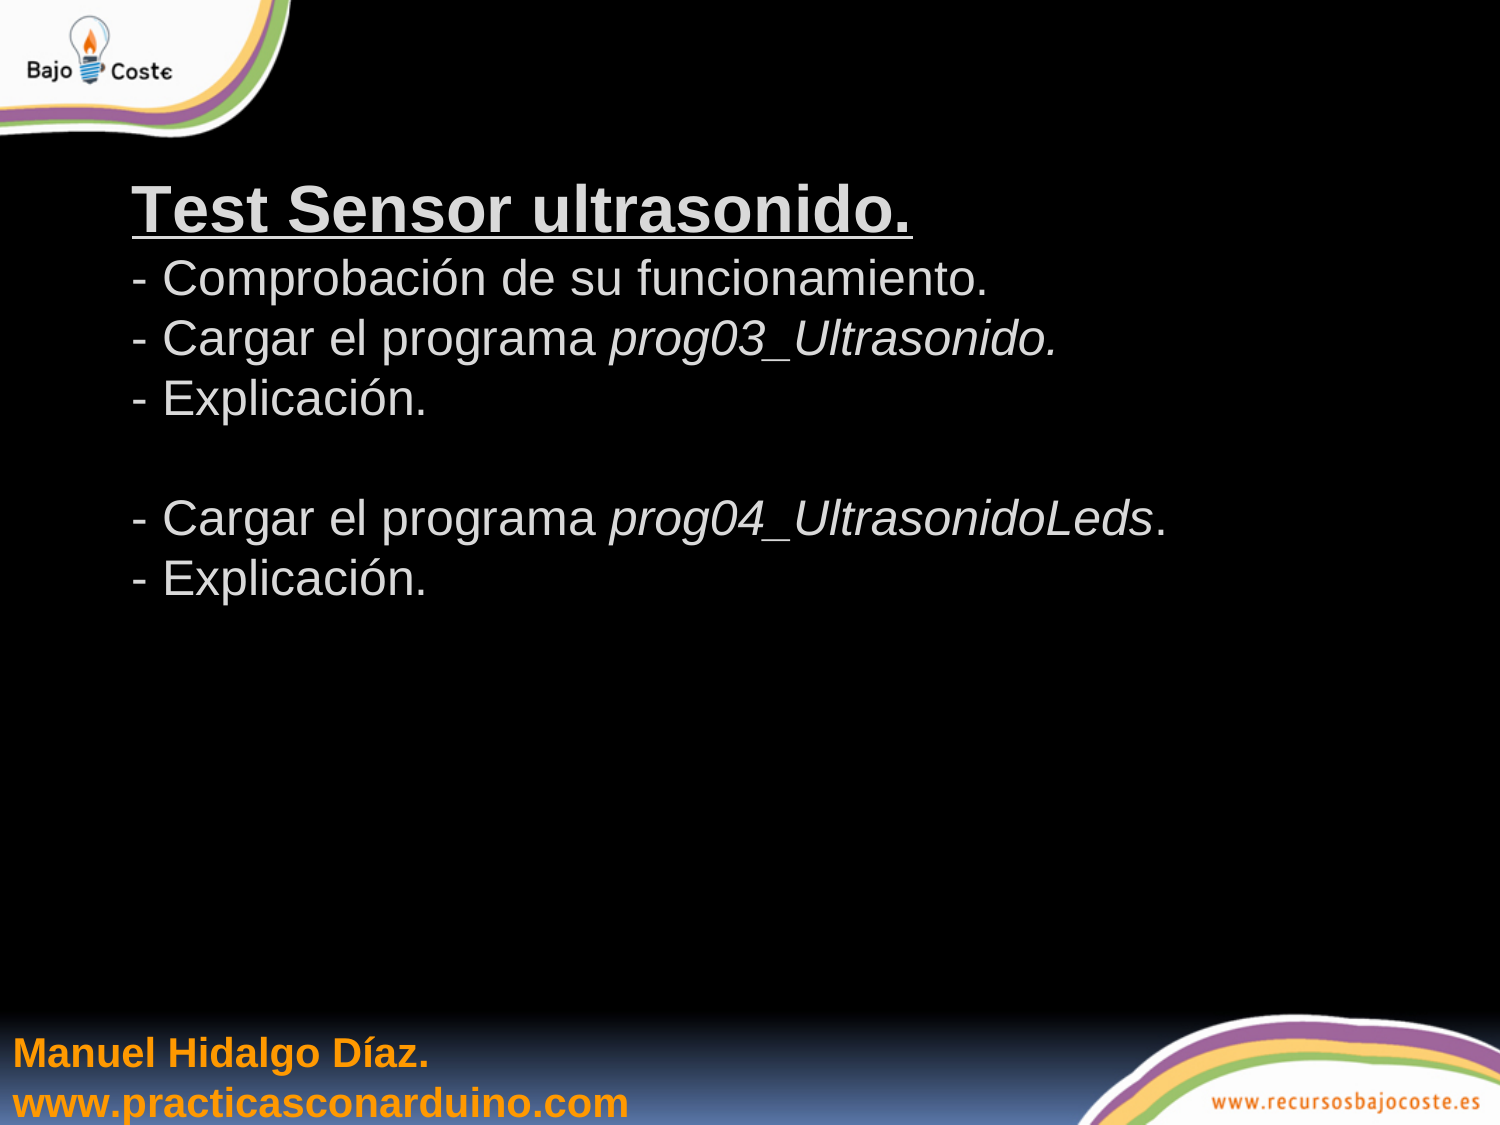

Test Sensor ultrasonido.
- Comprobación de su funcionamiento.
- Cargar el programa prog03_Ultrasonido.
- Explicación.
- Cargar el programa prog04_UltrasonidoLeds.
- Explicación.
Manuel Hidalgo Díaz.
www.practicasconarduino.com